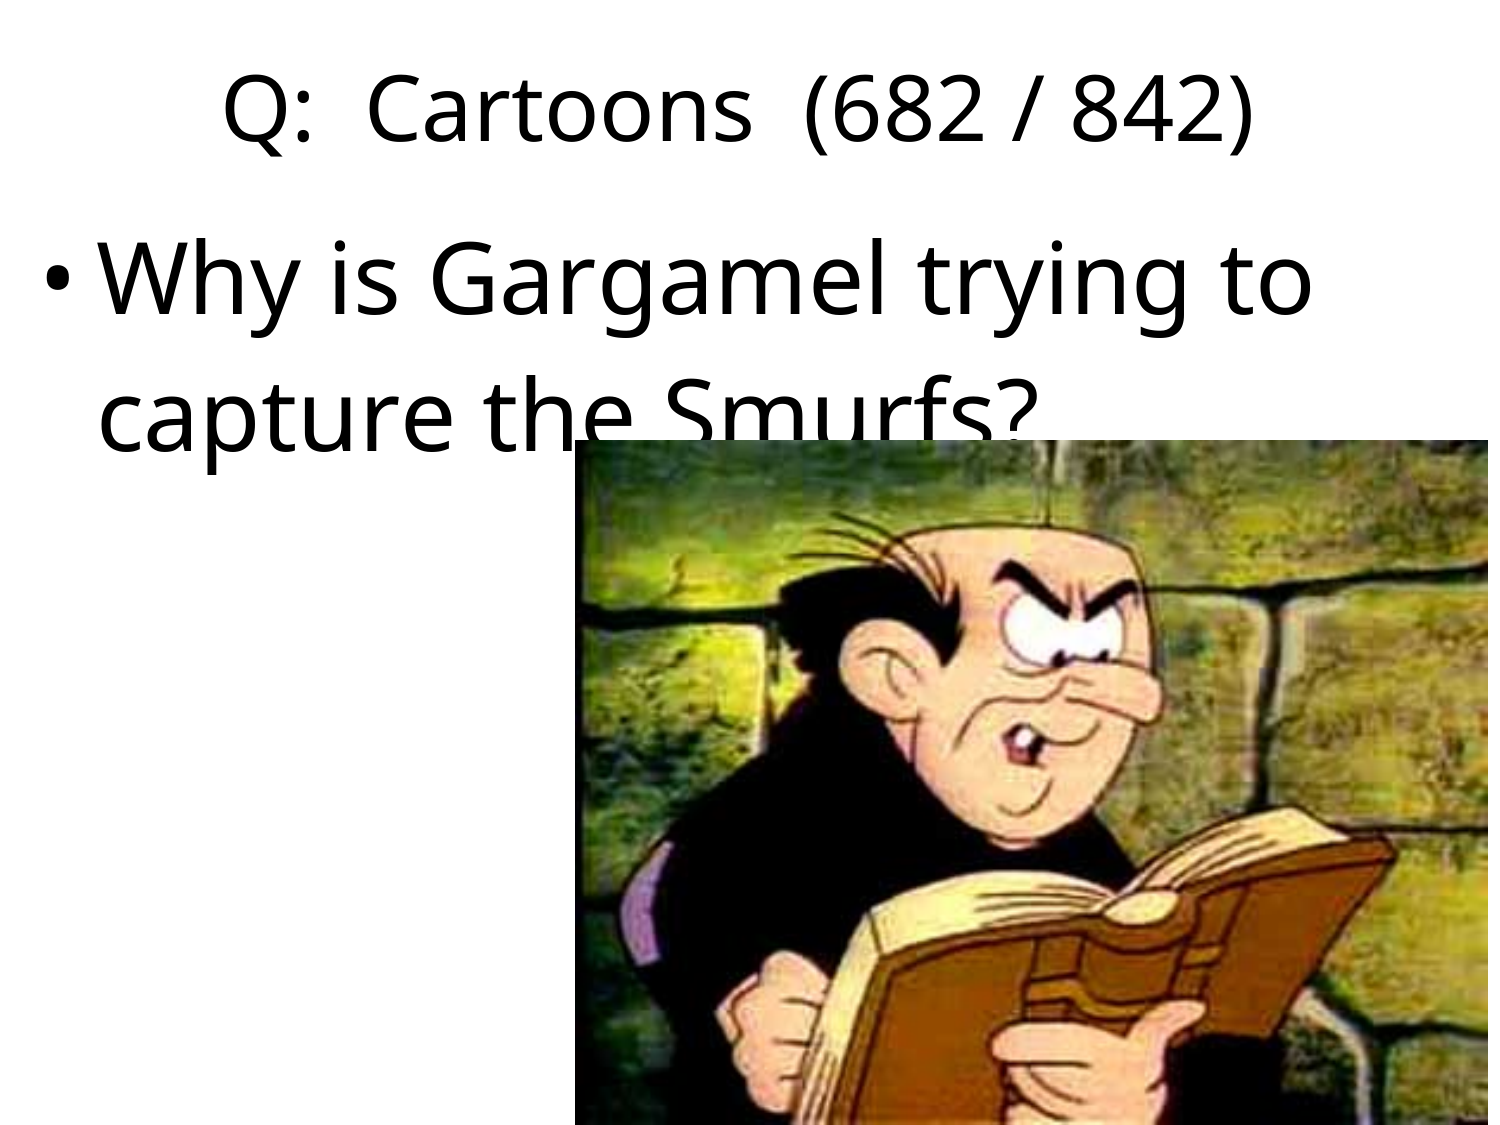

# Q: Cartoons (682 / 842)
Why is Gargamel trying to capture the Smurfs?
25